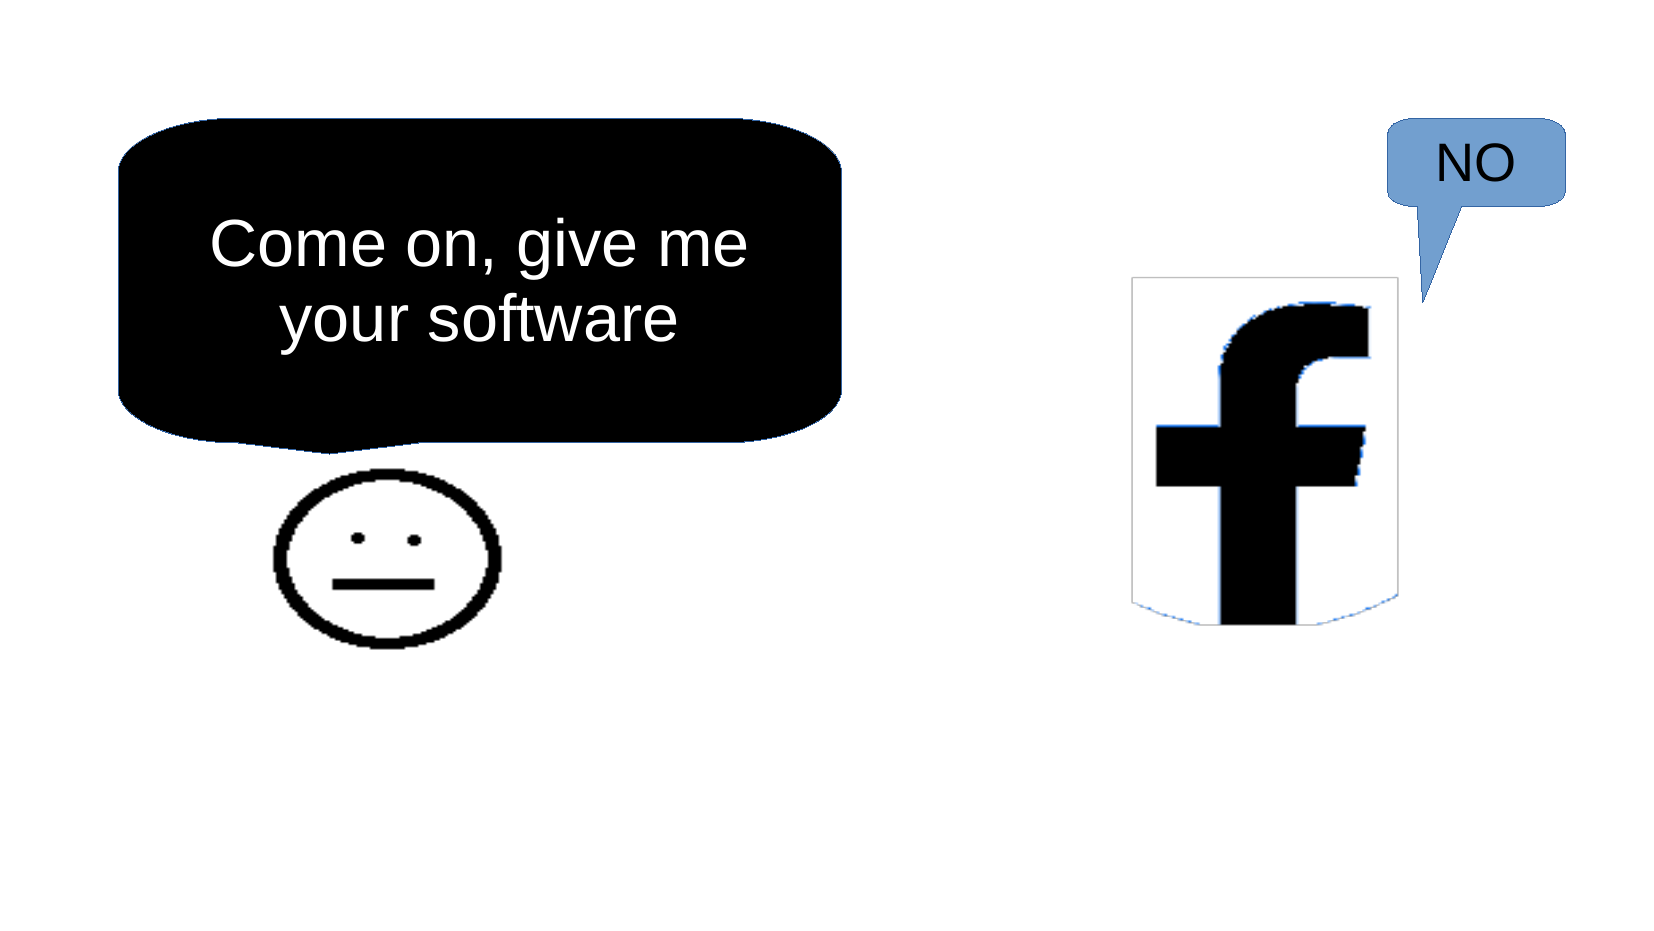

Come on, give me your software
NO